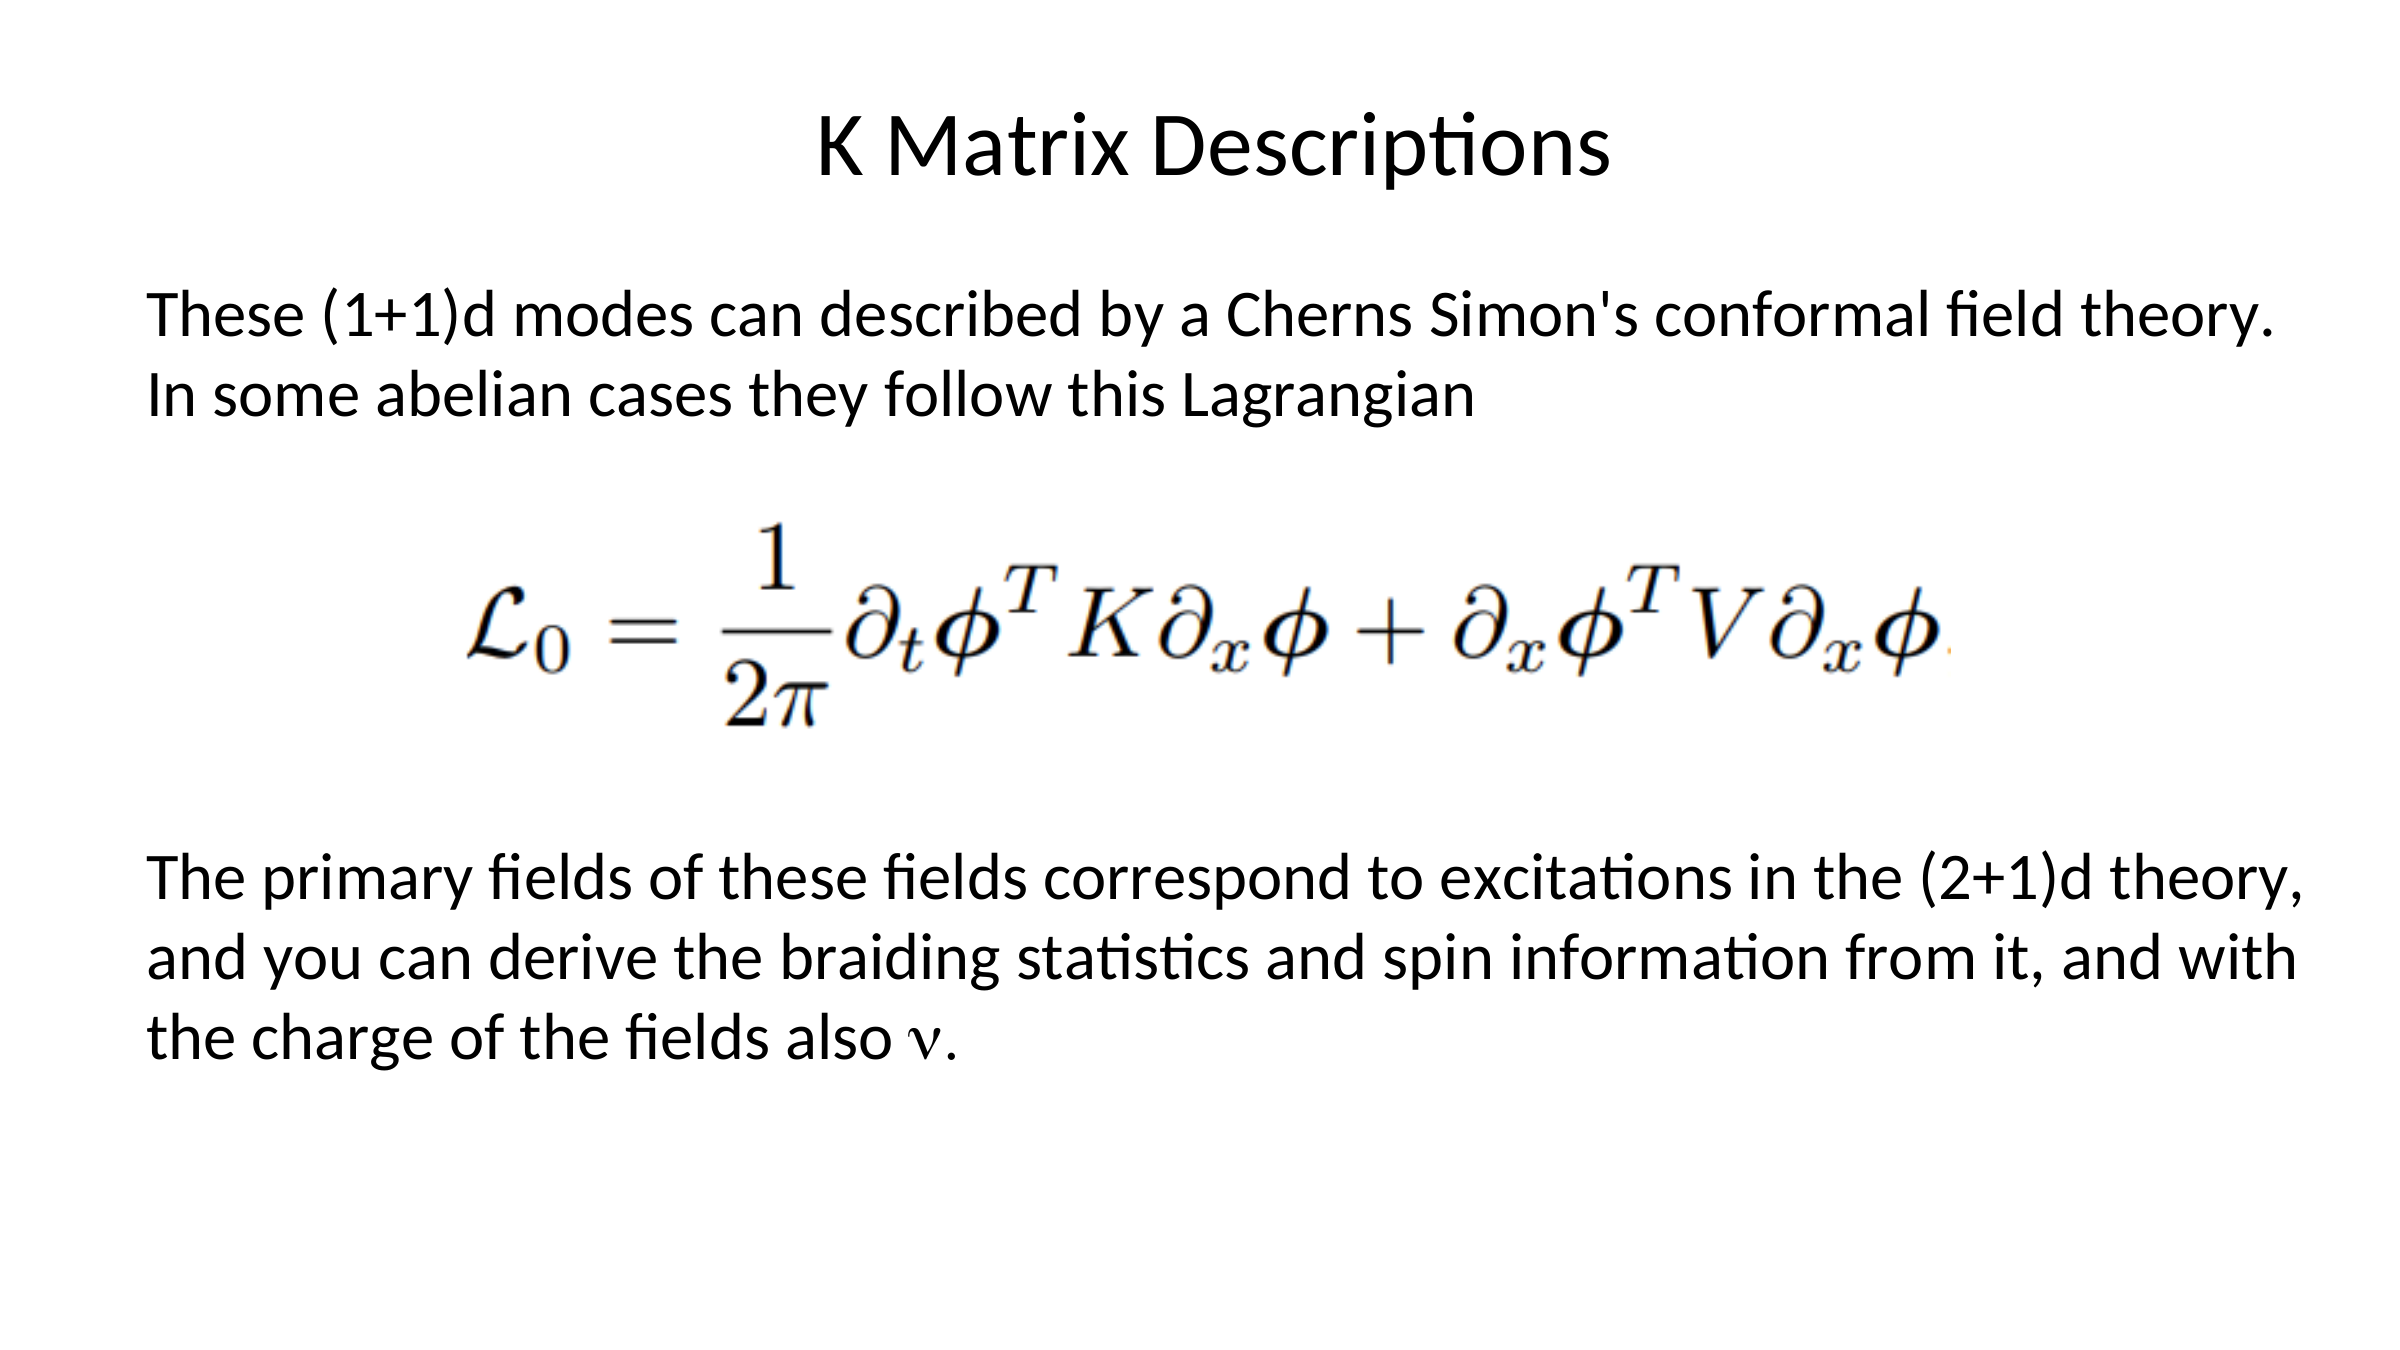

# K Matrix Descriptions
These (1+1)d modes can described by a Cherns Simon's conformal field theory. In some abelian cases they follow this Lagrangian
The primary fields of these fields correspond to excitations in the (2+1)d theory, and you can derive the braiding statistics and spin information from it, and with the charge of the fields also n.